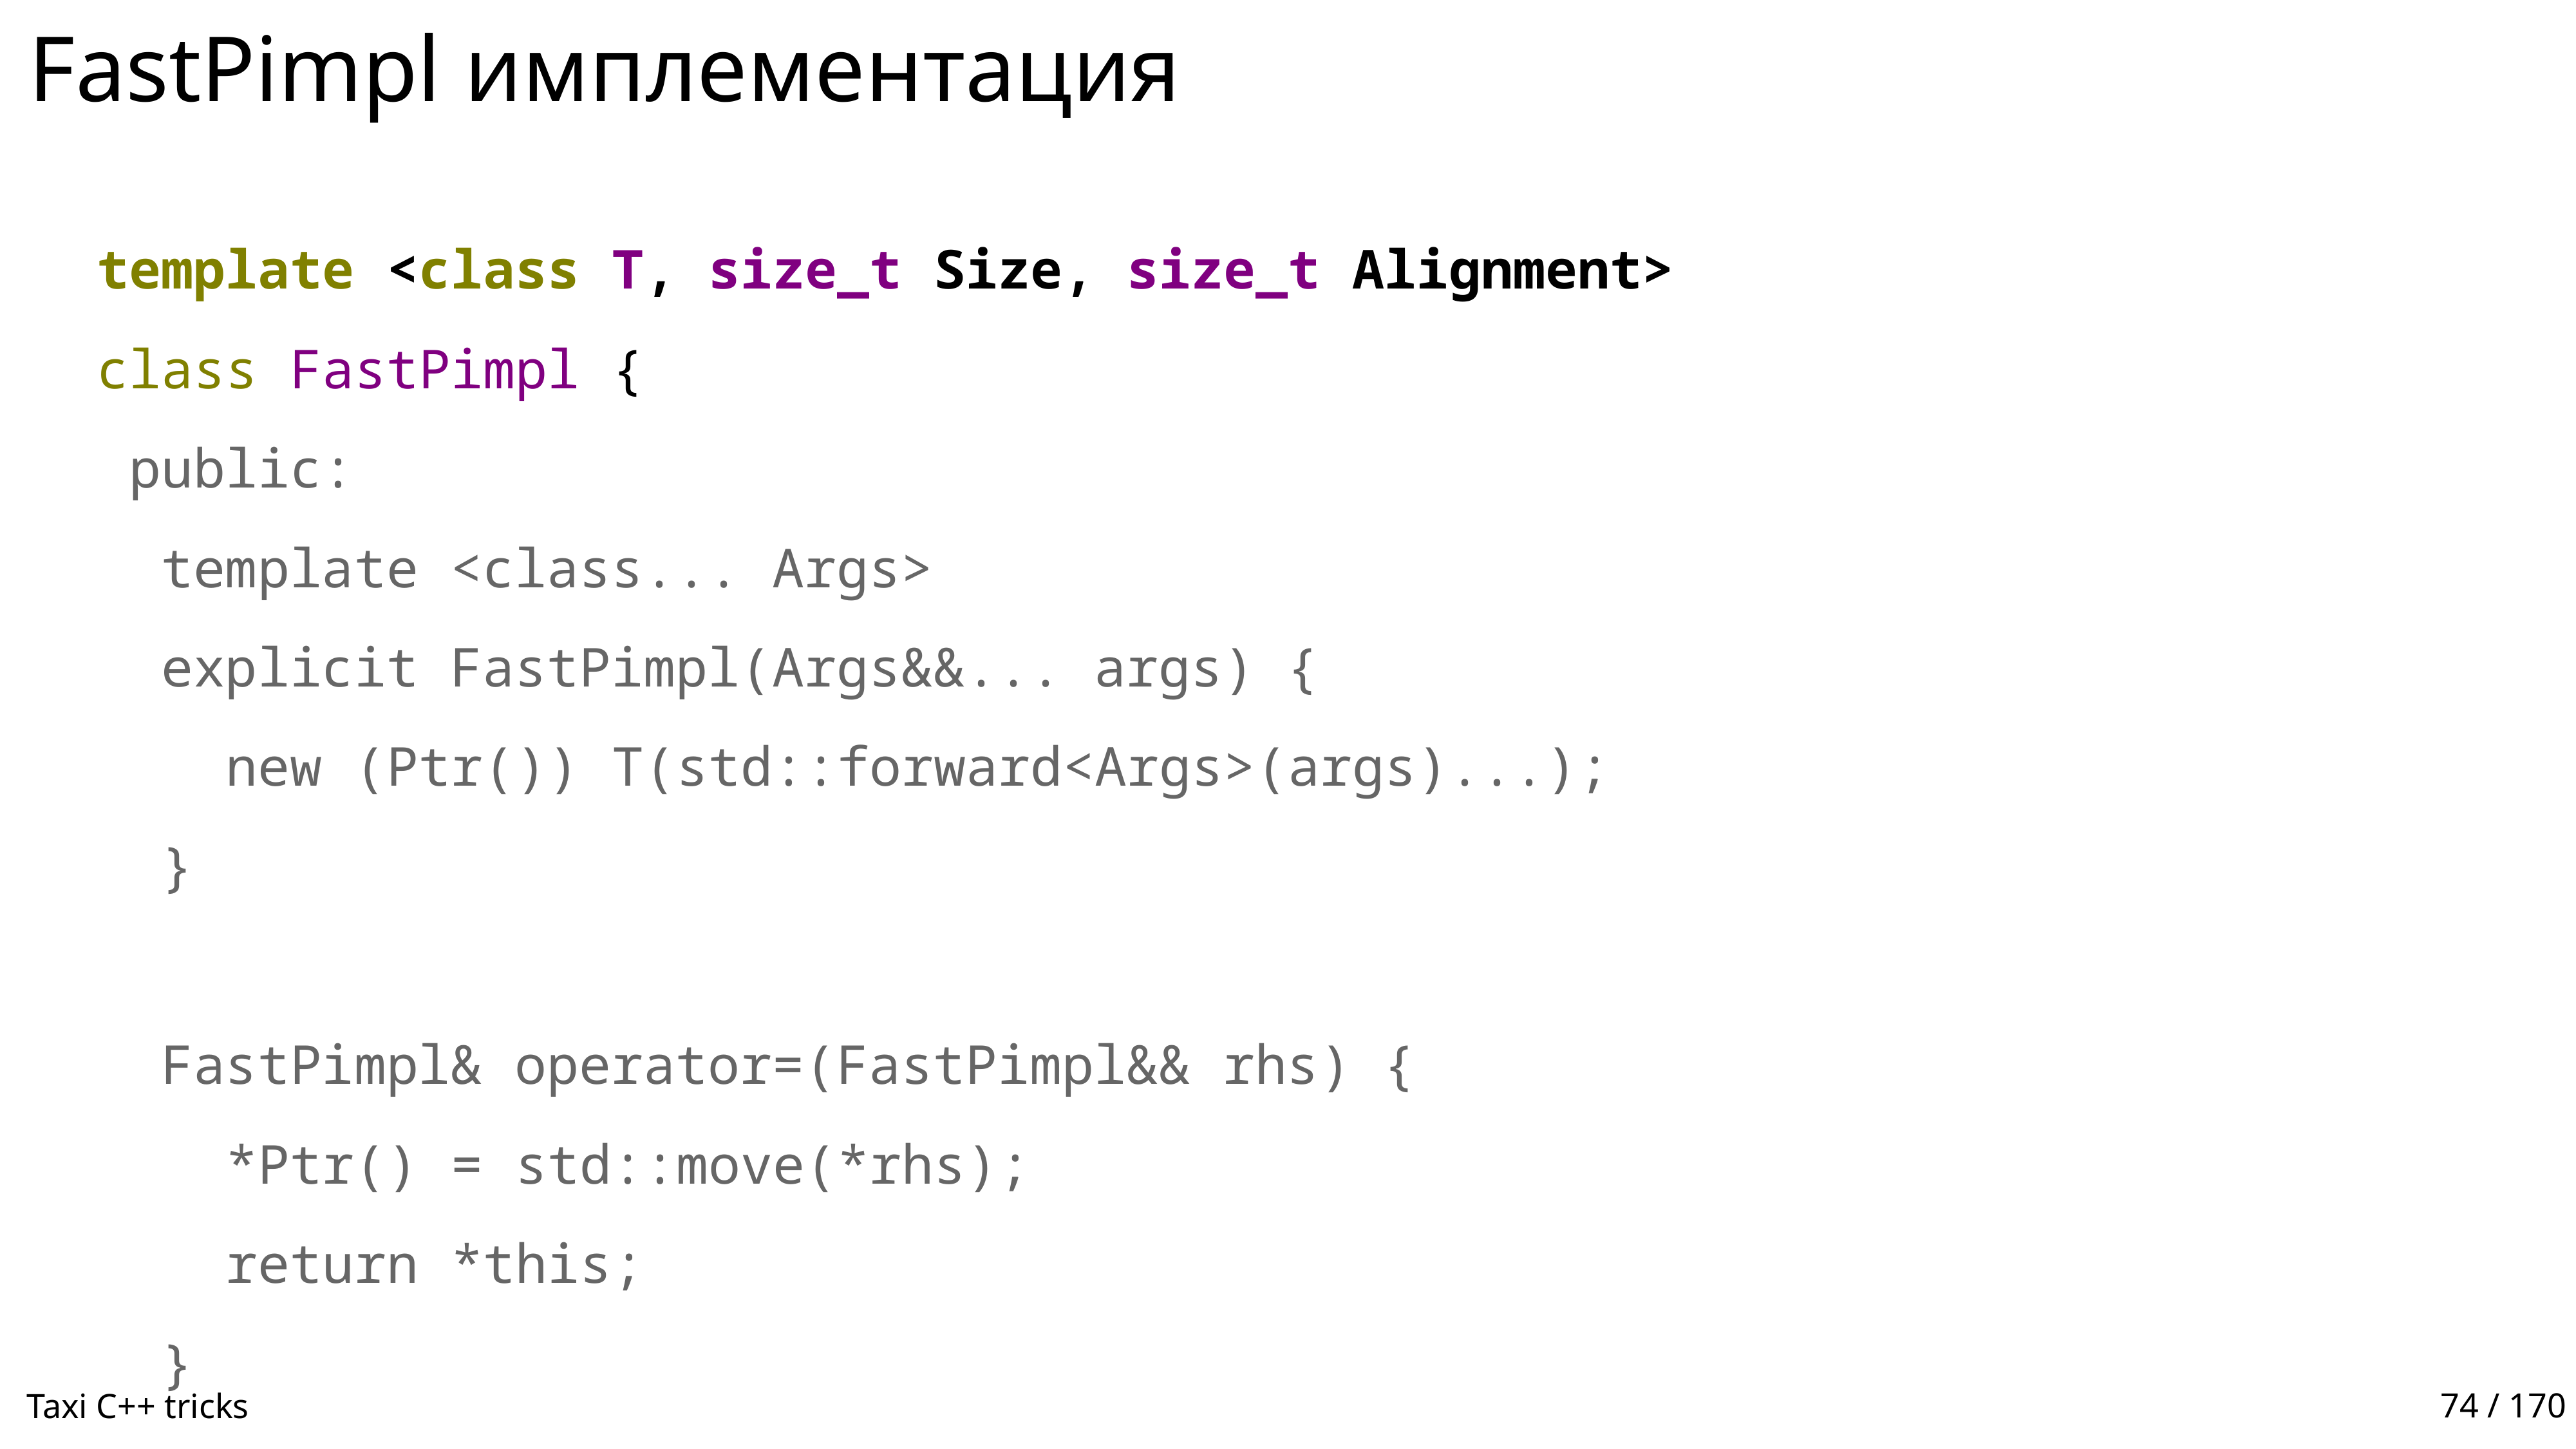

# FastPimpl имплементация
template <class T, size_t Size, size_t Alignment>
class FastPimpl {
 public:
 template <class... Args>
 explicit FastPimpl(Args&&... args) {
 new (Ptr()) T(std::forward<Args>(args)...);
 }
 FastPimpl& operator=(FastPimpl&& rhs) {
 *Ptr() = std::move(*rhs);
 return *this;
 }
Taxi C++ tricks